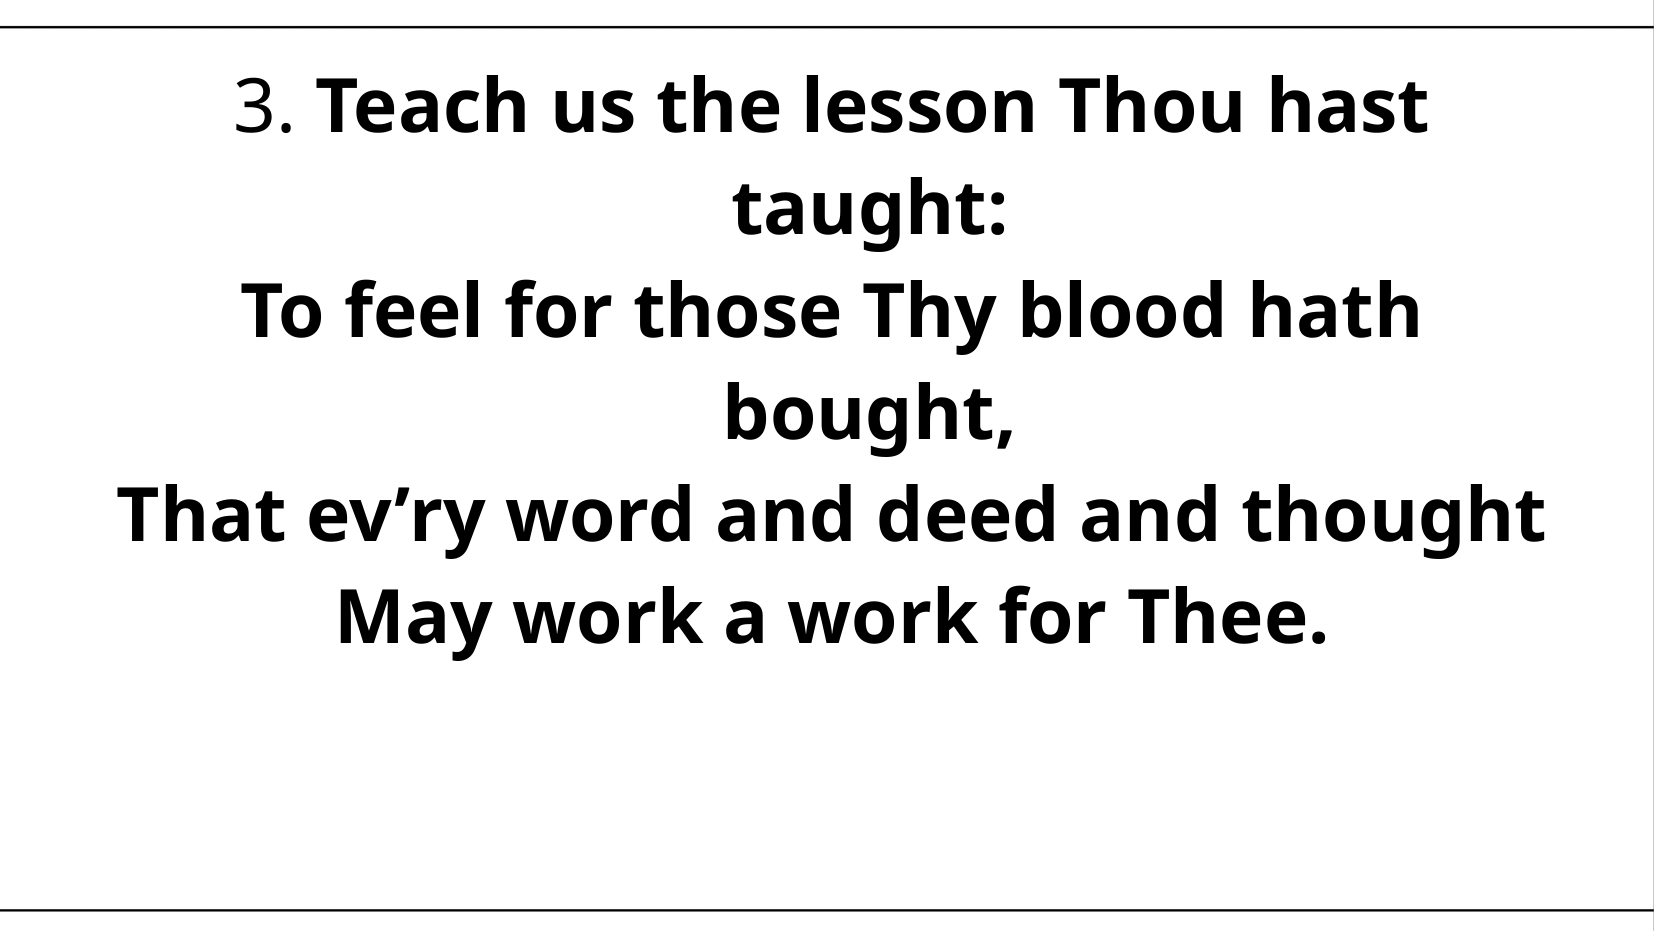

3. Teach us the lesson Thou hast taught:
To feel for those Thy blood hath bought,
That ev’ry word and deed and thought
May work a work for Thee.